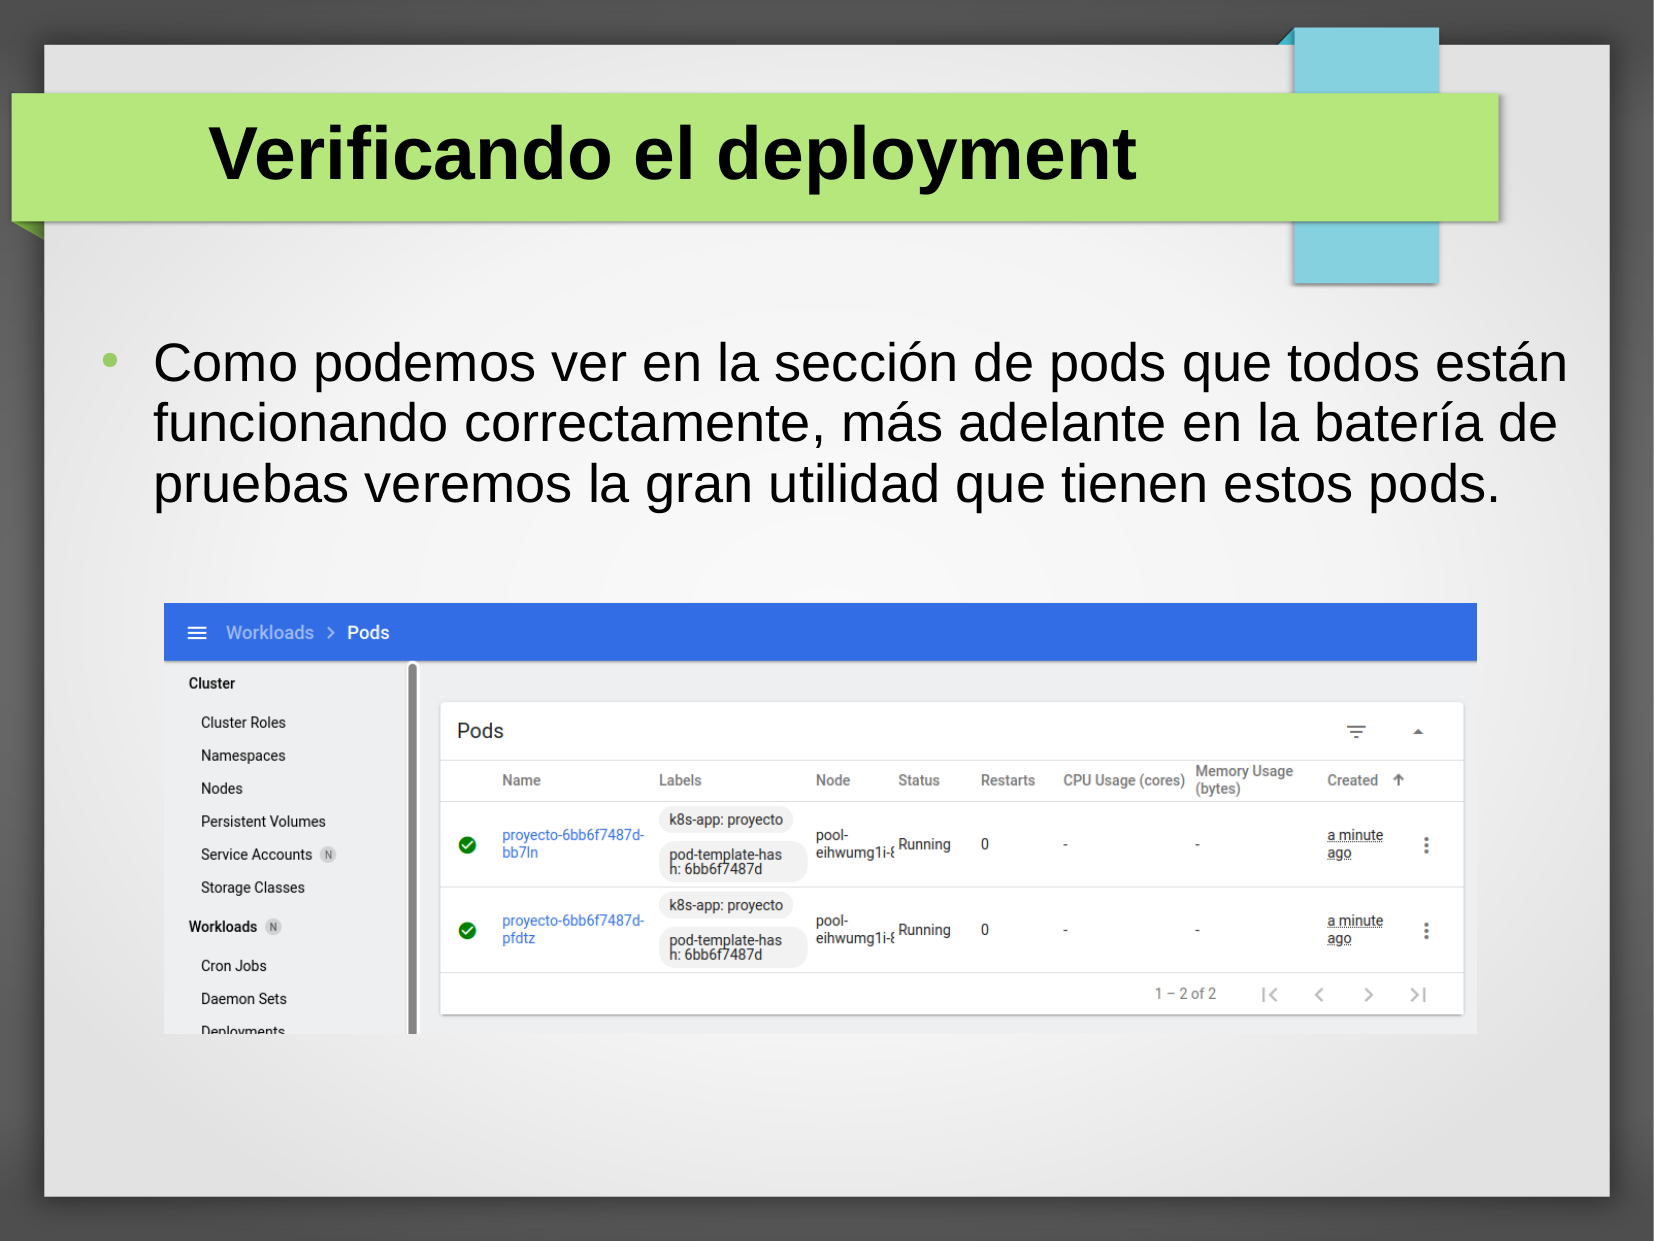

# Verificando el deployment
Como podemos ver en la sección de pods que todos están funcionando correctamente, más adelante en la batería de pruebas veremos la gran utilidad que tienen estos pods.